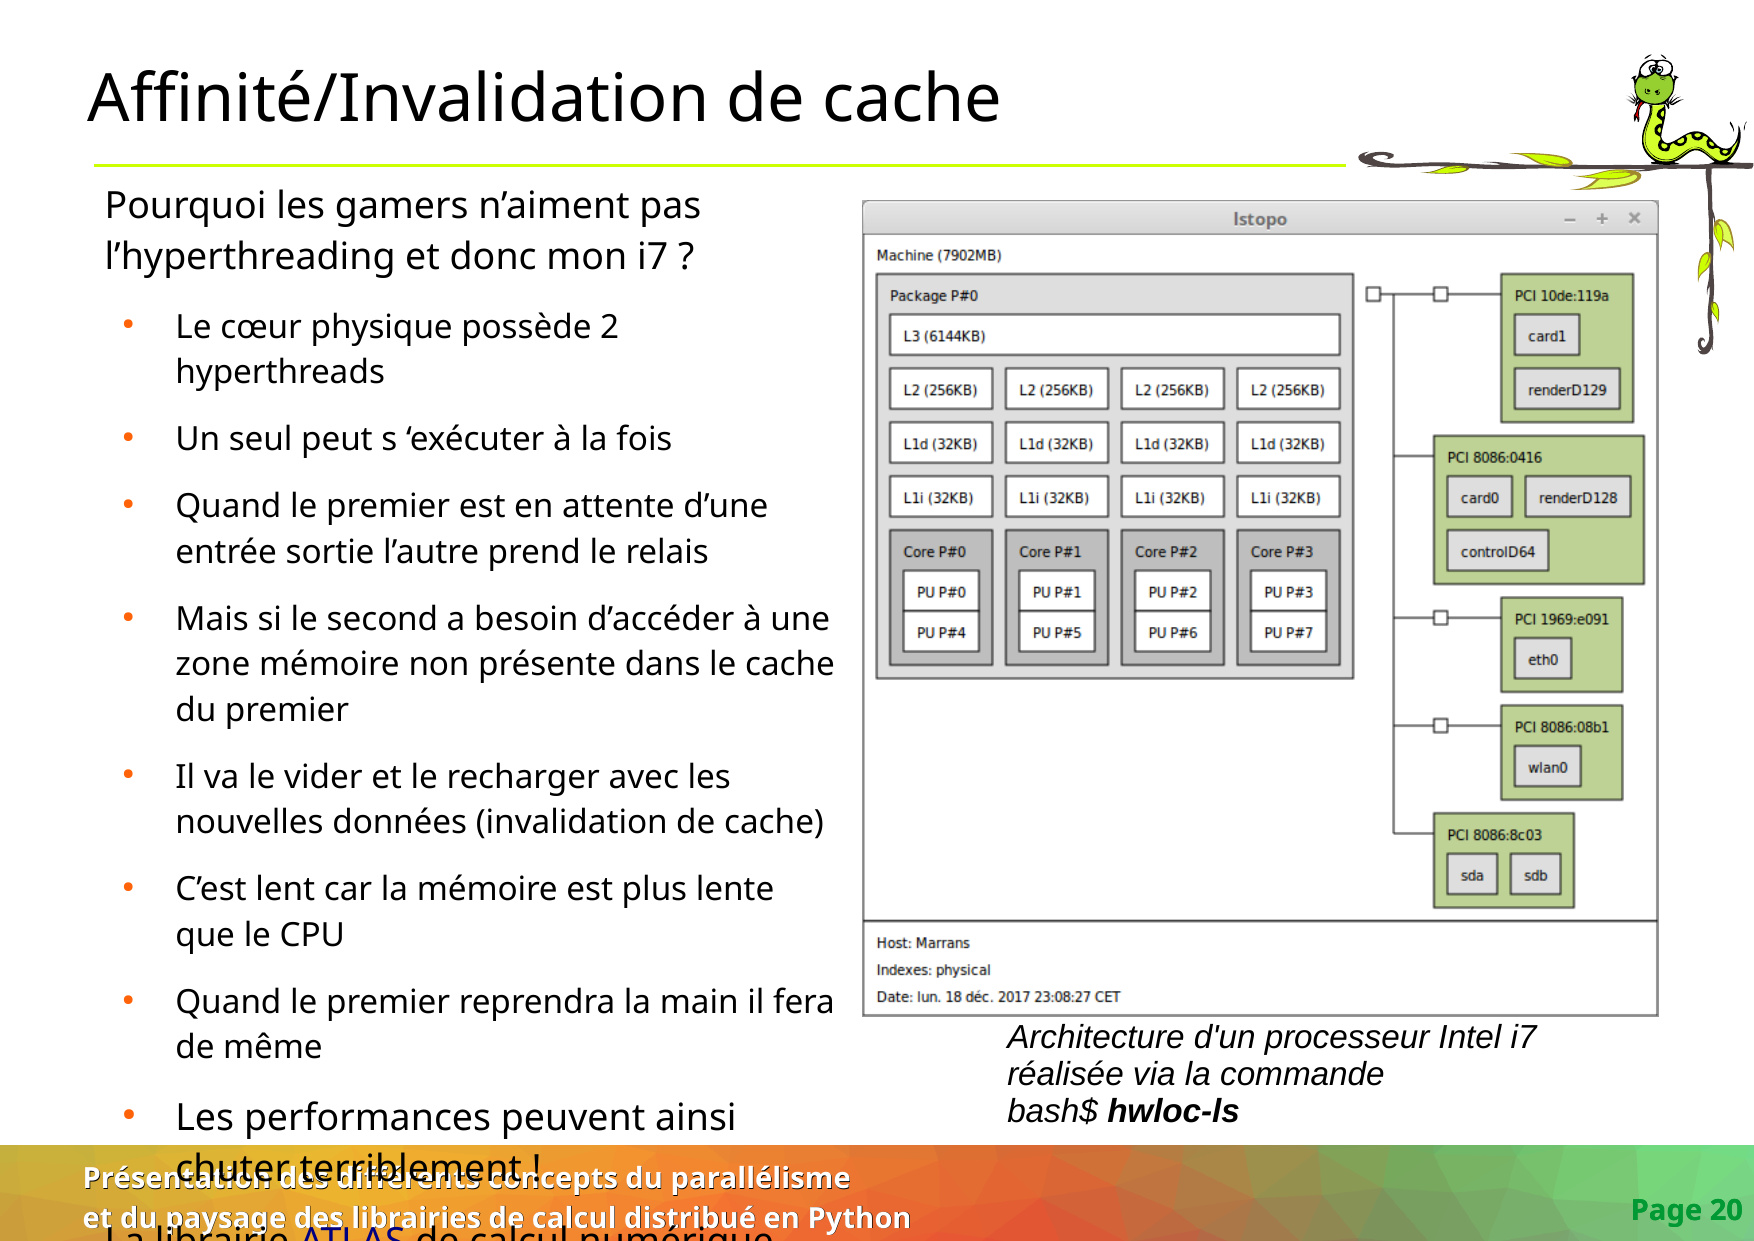

# Affinité/Invalidation de cache
Pourquoi les gamers n’aiment pas l’hyperthreading et donc mon i7 ?
Le cœur physique possède 2 hyperthreads
Un seul peut s ‘exécuter à la fois
Quand le premier est en attente d’une entrée sortie l’autre prend le relais
Mais si le second a besoin d’accéder à une zone mémoire non présente dans le cache du premier
Il va le vider et le recharger avec les nouvelles données (invalidation de cache)
C’est lent car la mémoire est plus lente que le CPU
Quand le premier reprendra la main il fera de même
Les performances peuvent ainsi chuter terriblement !
La librairie ATLAS de calcul numérique conseille carrément de le désactiver !
Architecture d'un processeur Intel i7
réalisée via la commande
bash$ hwloc-ls
20